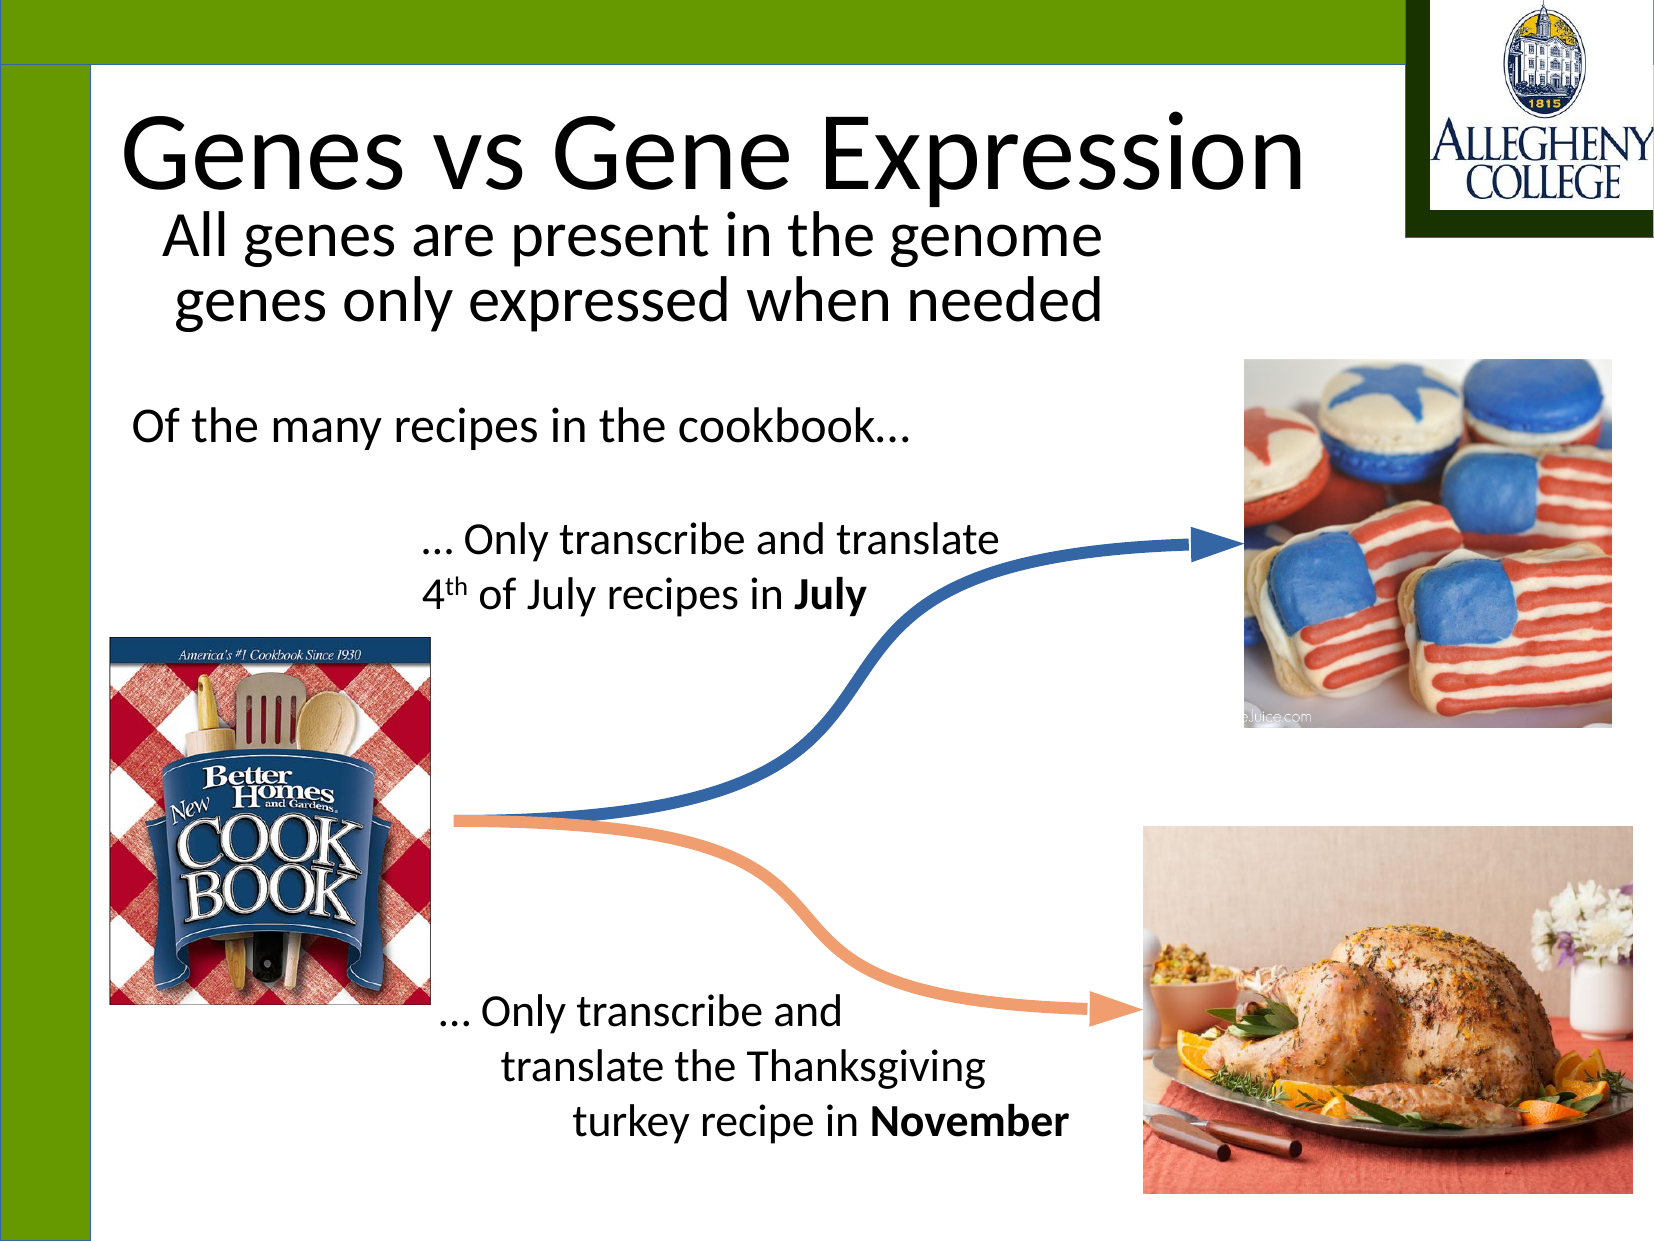

# Genes vs Gene Expression
All genes are present in the genome
 genes only expressed when needed
Of the many recipes in the cookbook…
… Only transcribe and translate
4th of July recipes in July
… Only transcribe and
 translate the Thanksgiving
 turkey recipe in November